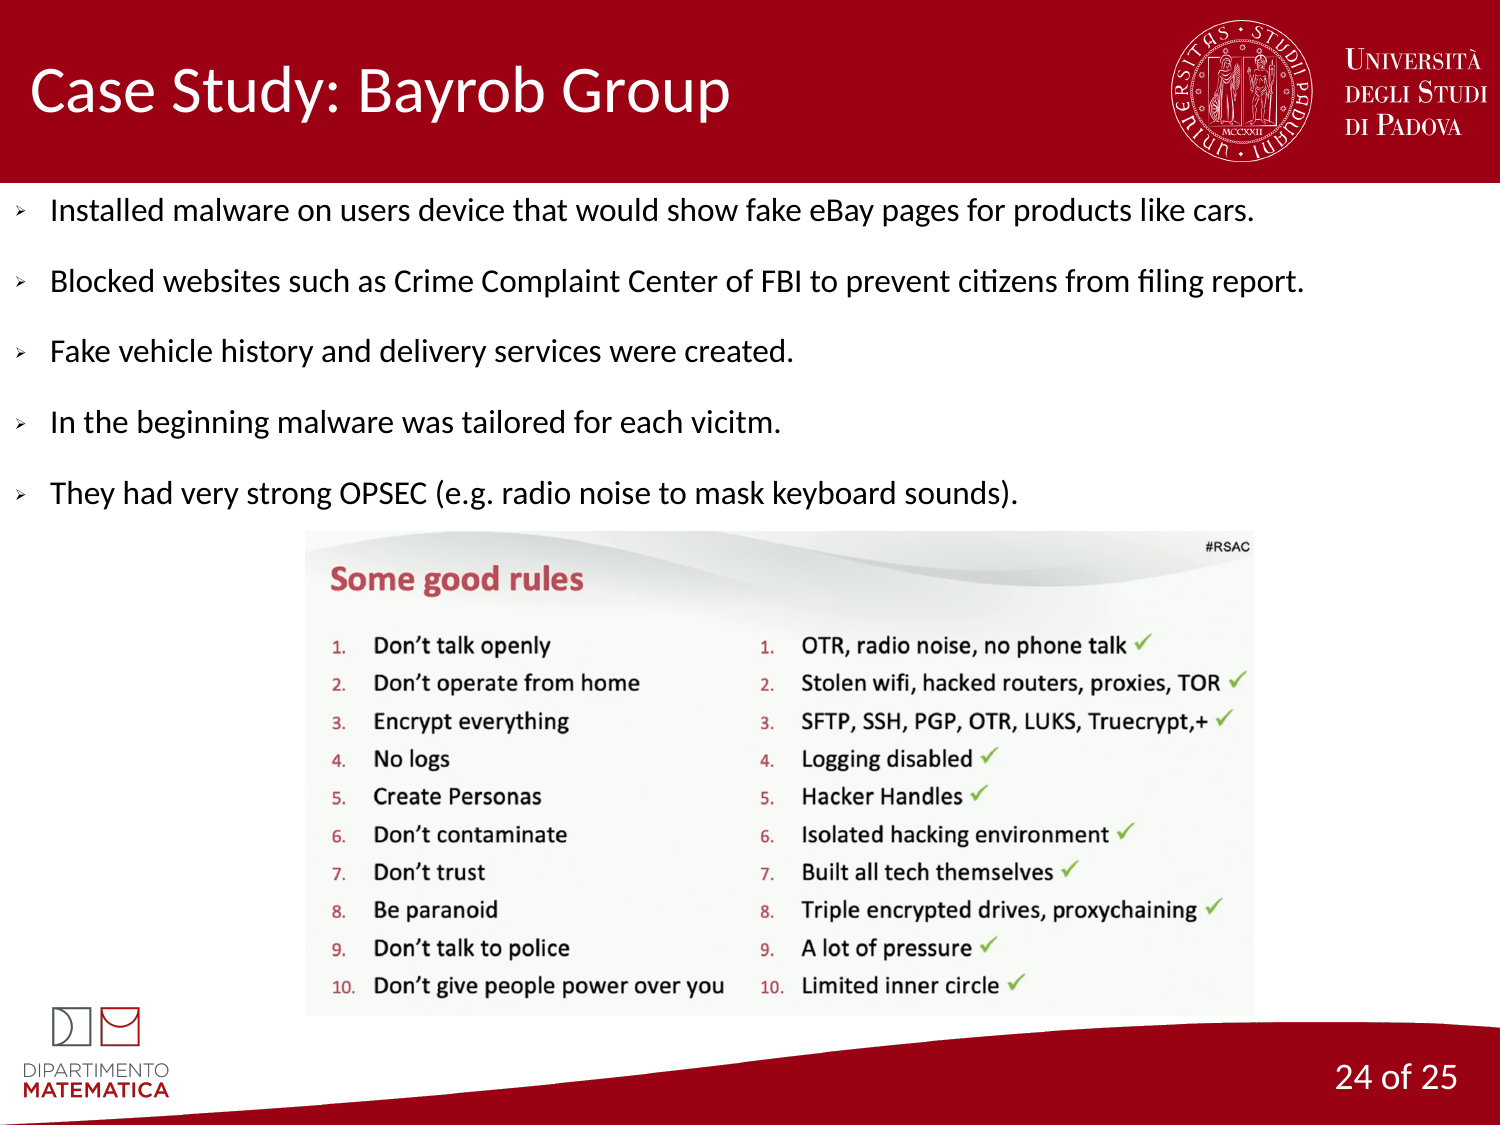

# Case Study: Bayrob Group
Installed malware on users device that would show fake eBay pages for products like cars.
Blocked websites such as Crime Complaint Center of FBI to prevent citizens from filing report.
Fake vehicle history and delivery services were created.
In the beginning malware was tailored for each vicitm.
They had very strong OPSEC (e.g. radio noise to mask keyboard sounds).
 of 25